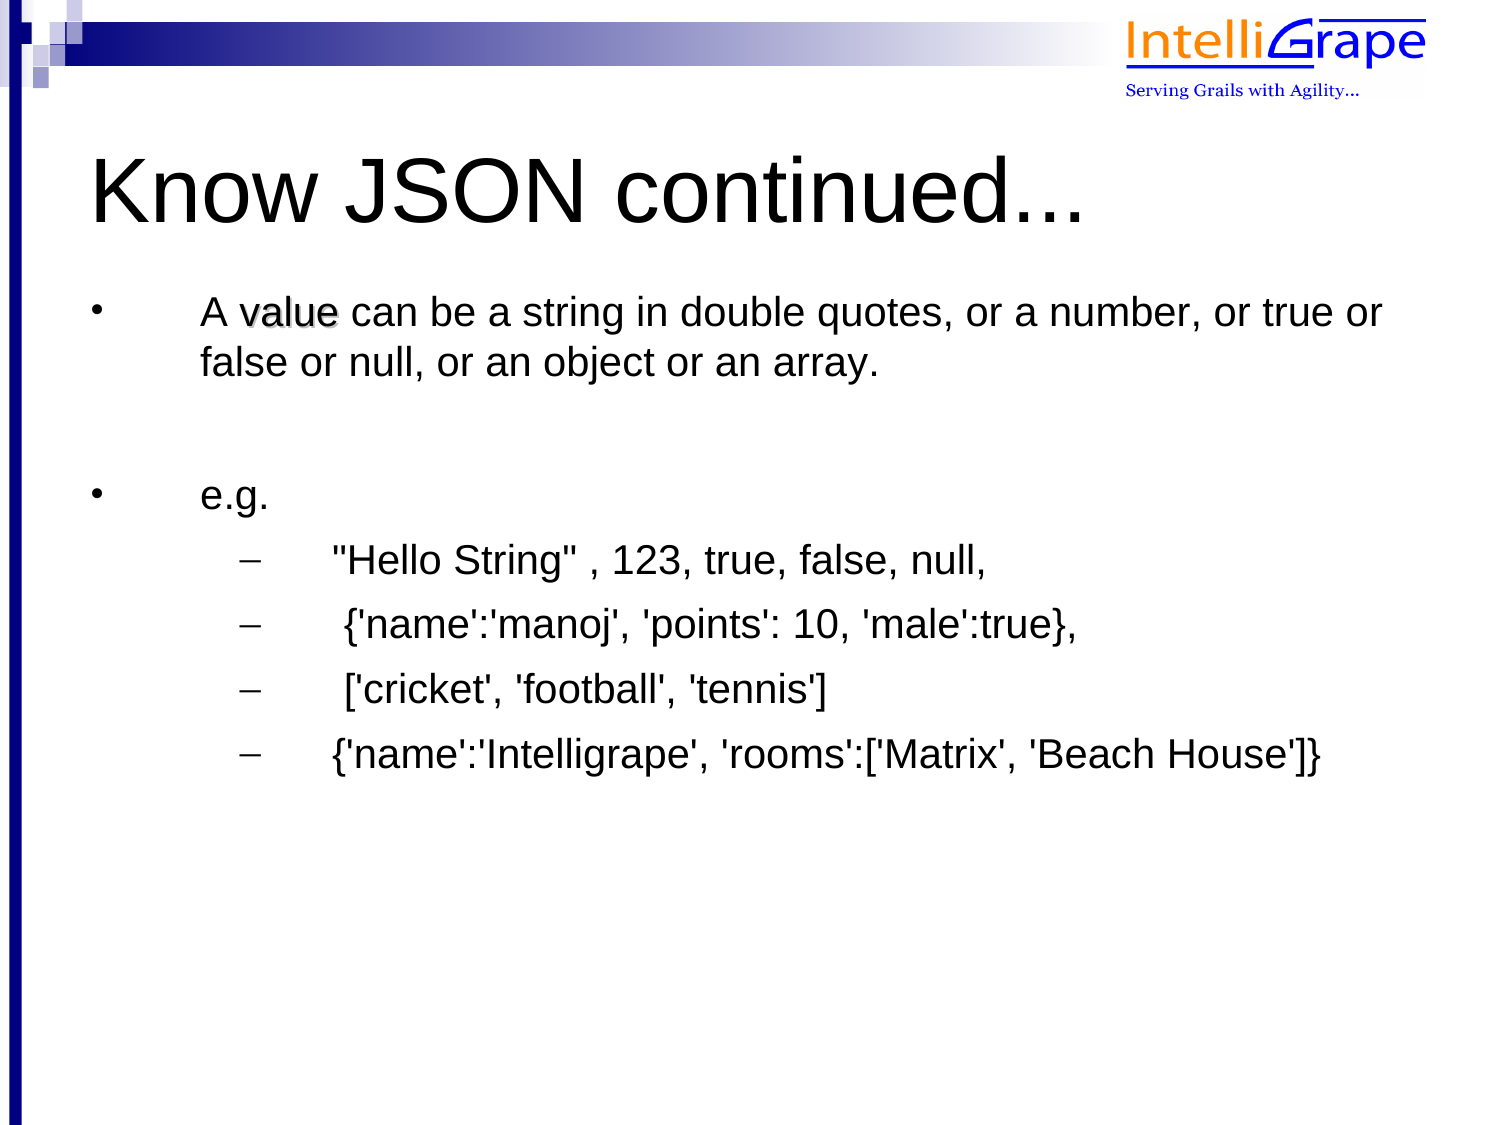

# Know JSON continued...
A value can be a string in double quotes, or a number, or true or false or null, or an object or an array.
e.g.
"Hello String" , 123, true, false, null,
 {'name':'manoj', 'points': 10, 'male':true},
 ['cricket', 'football', 'tennis']
{'name':'Intelligrape', 'rooms':['Matrix', 'Beach House']}